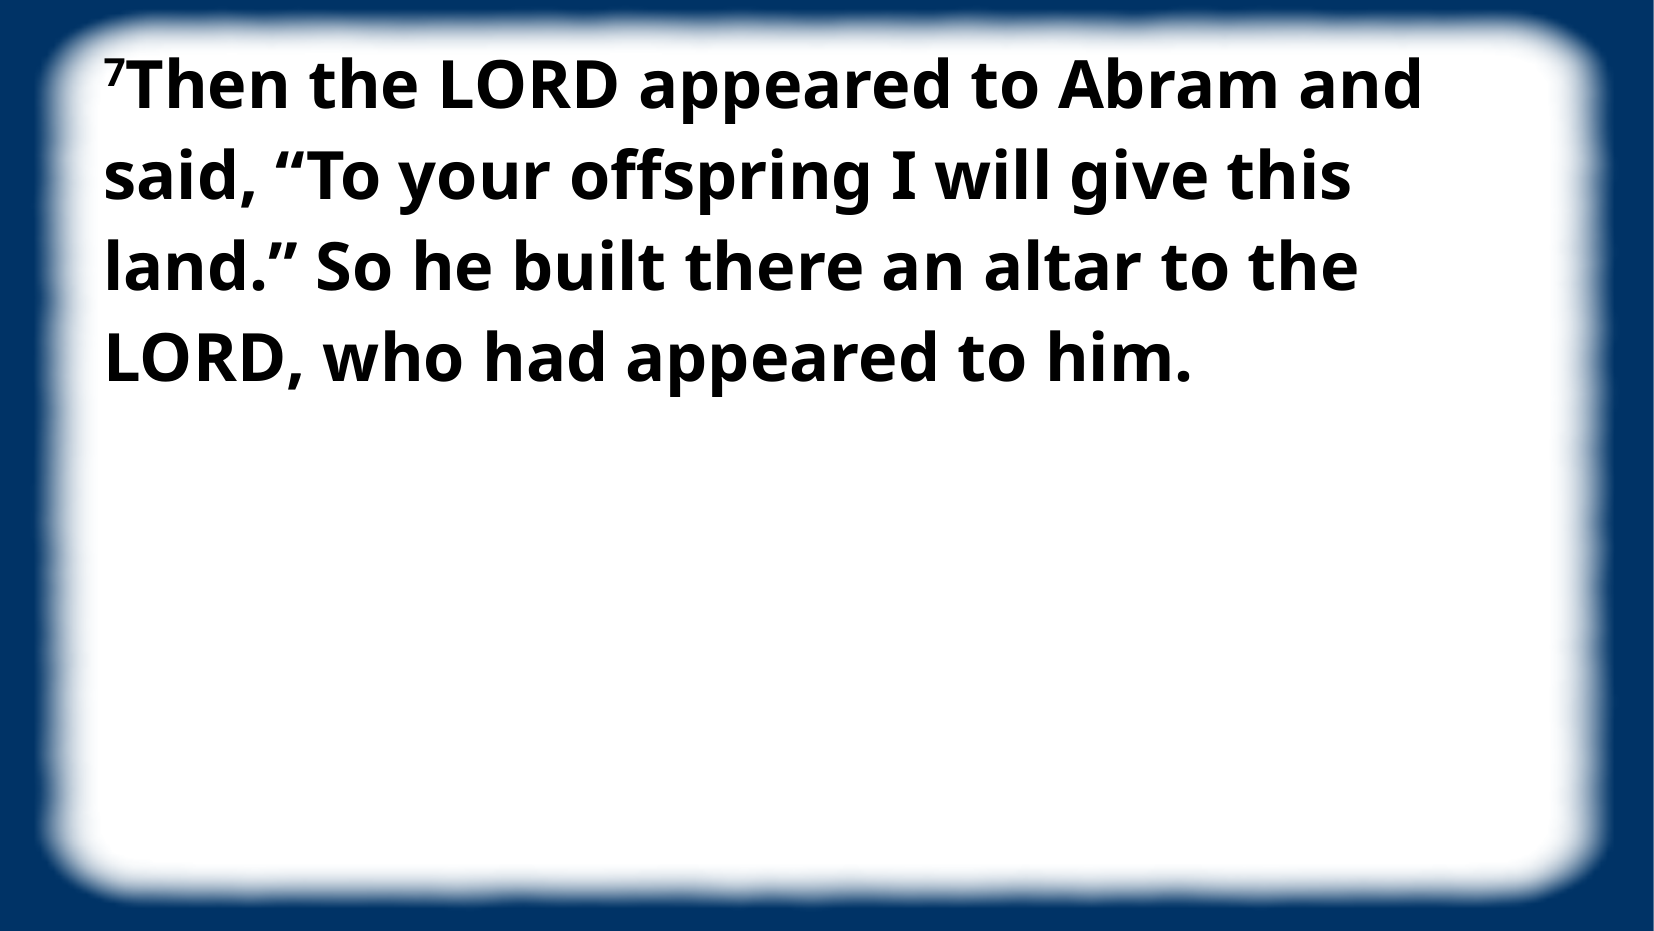

7Then the Lord appeared to Abram and said, “To your offspring I will give this land.” So he built there an altar to the Lord, who had appeared to him.